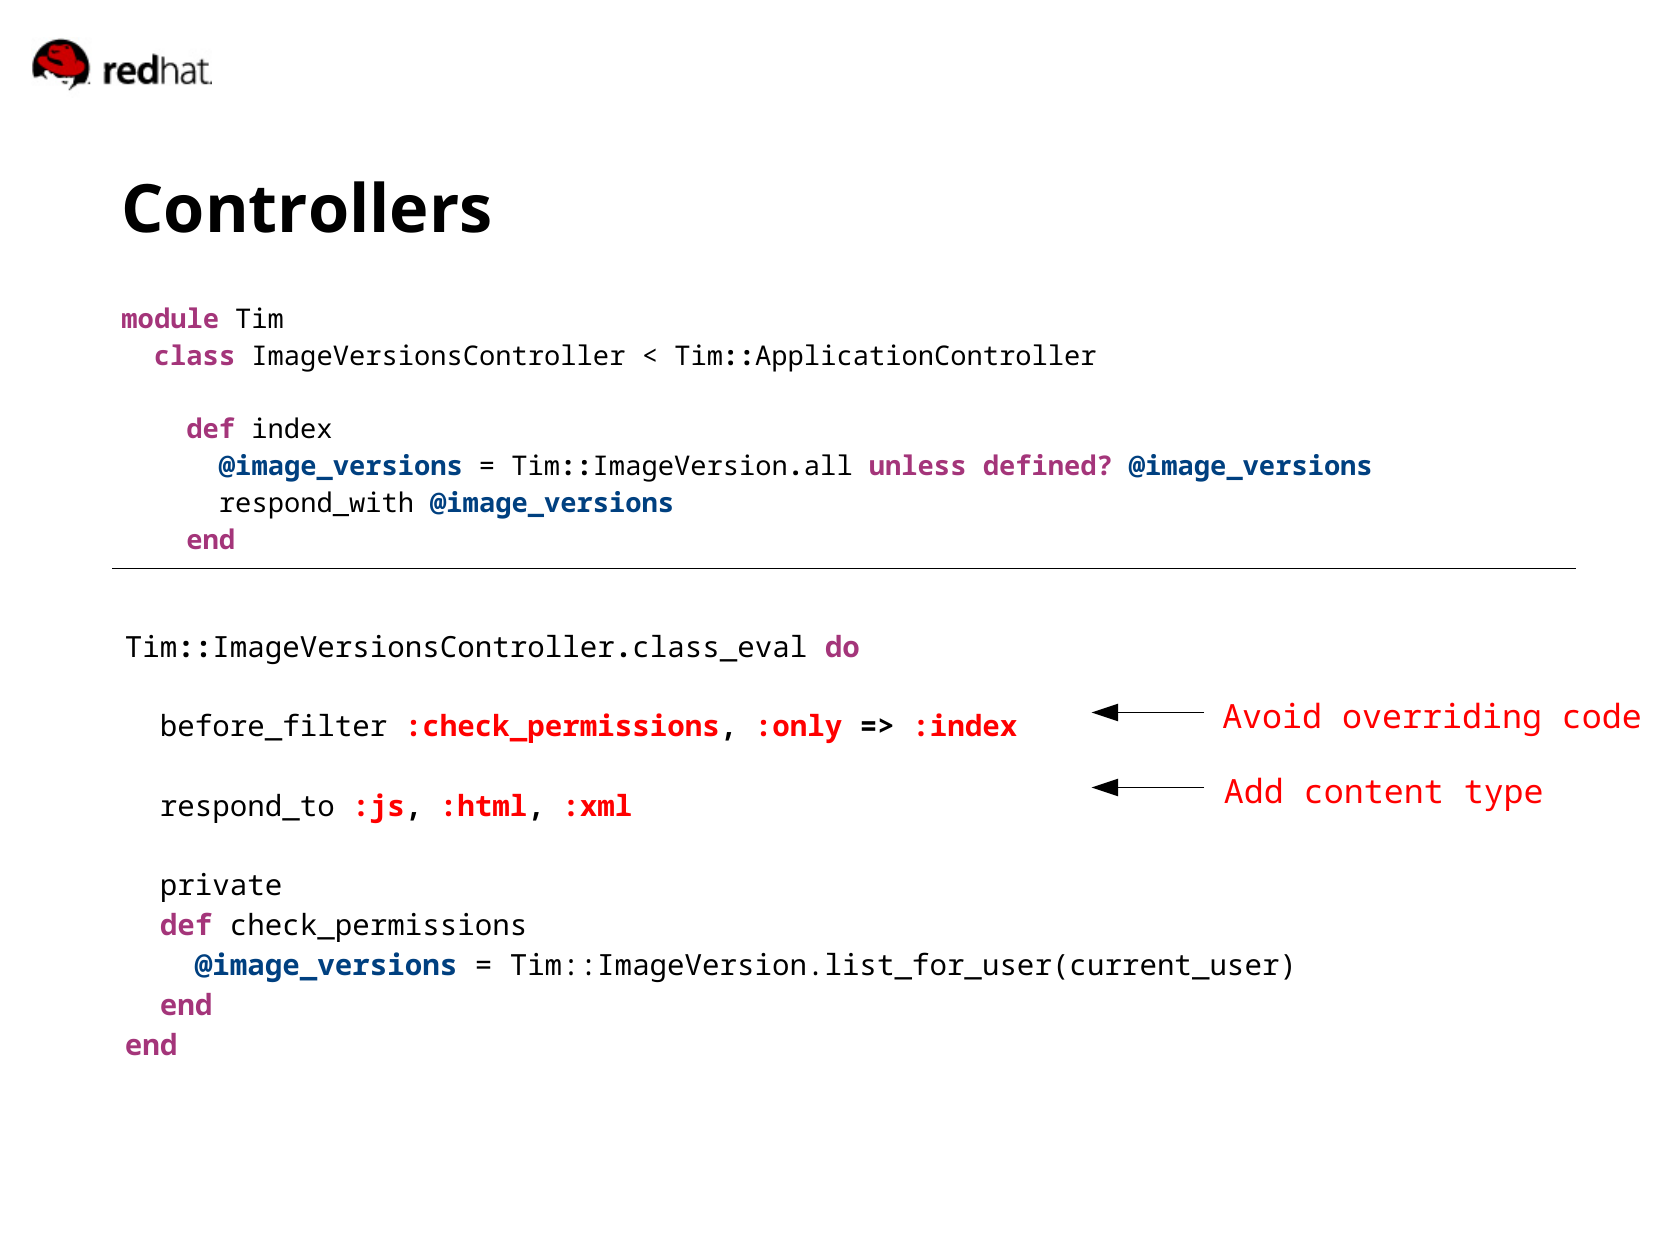

# Controllers
module Tim
 class ImageVersionsController < Tim::ApplicationController
 def index
 @image_versions = Tim::ImageVersion.all unless defined? @image_versions
 respond_with @image_versions
 end
Tim::ImageVersionsController.class_eval do
 before_filter :check_permissions, :only => :index
 respond_to :js, :html, :xml
 private
 def check_permissions
 @image_versions = Tim::ImageVersion.list_for_user(current_user)
 end
end
Avoid overriding code
Add content type